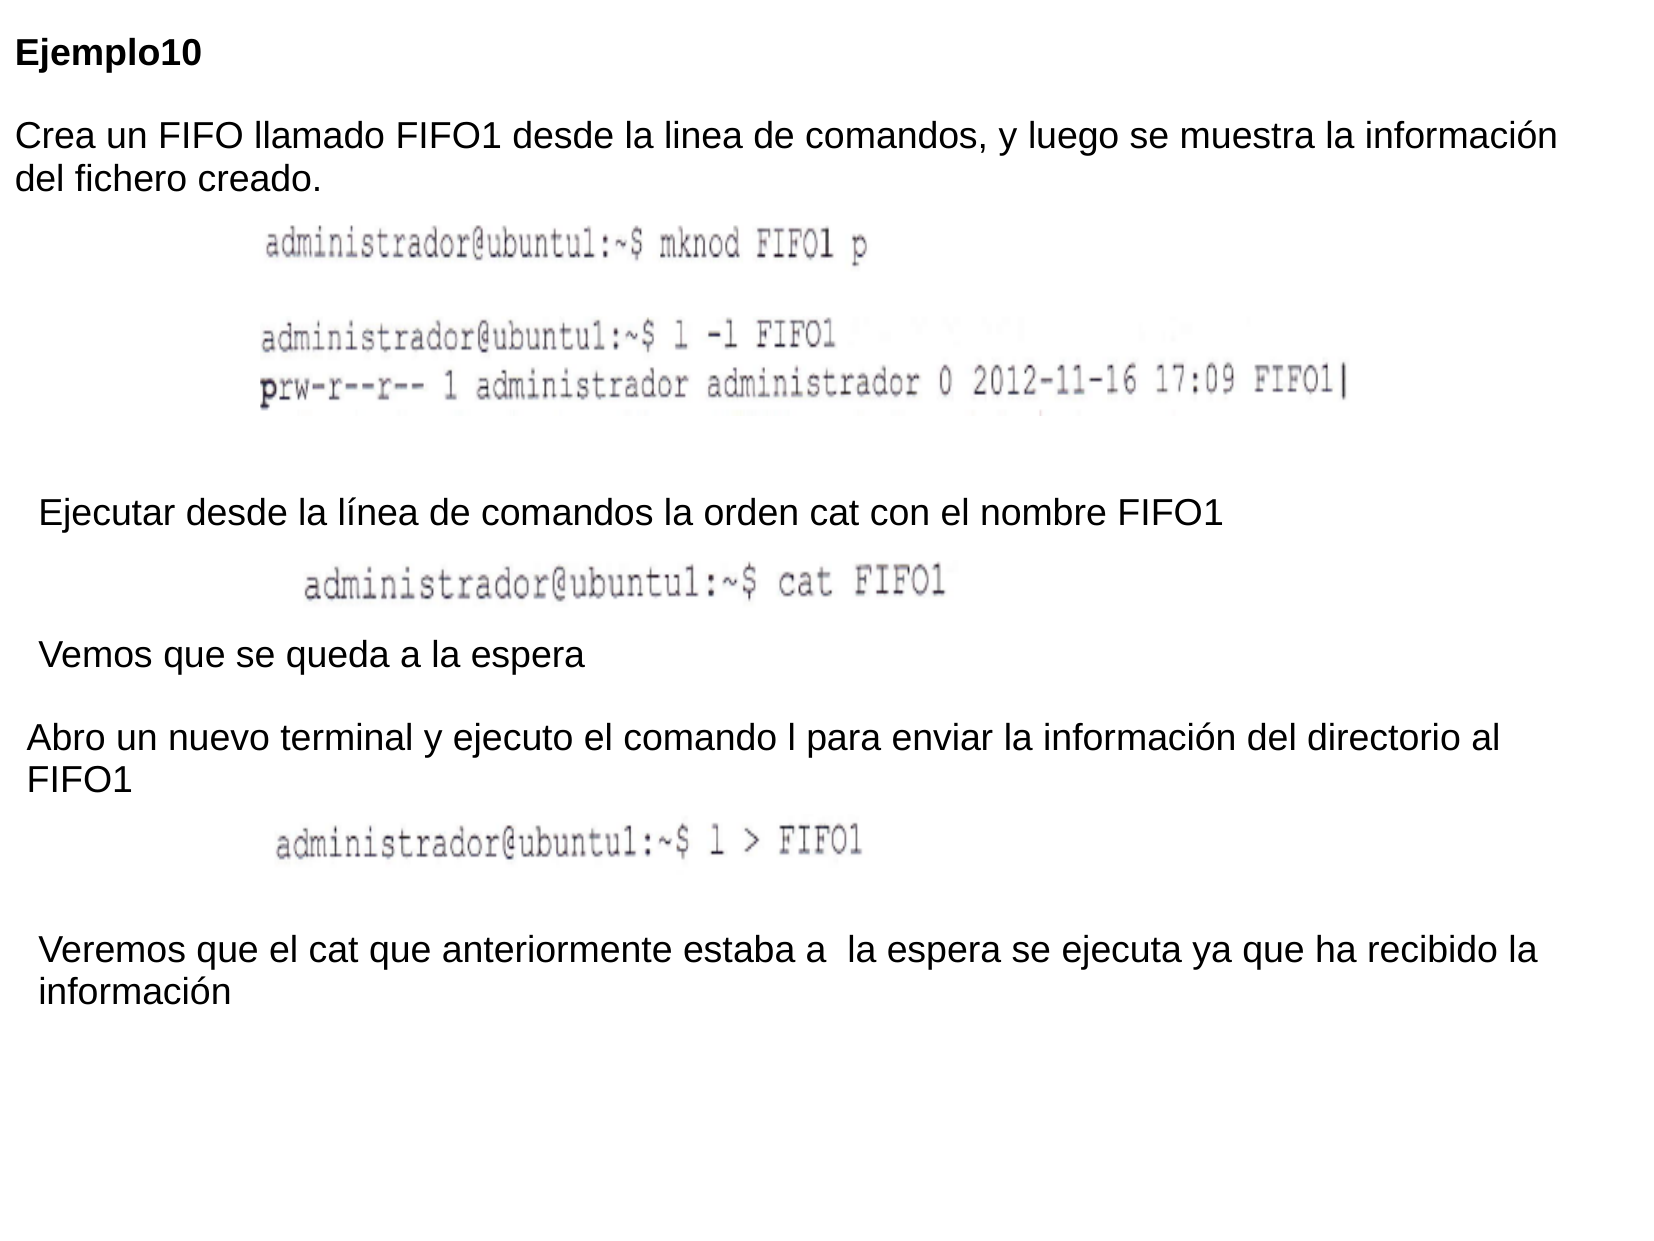

Ejemplo10
Crea un FIFO llamado FIFO1 desde la linea de comandos, y luego se muestra la información del fichero creado.
Ejecutar desde la línea de comandos la orden cat con el nombre FIFO1
Vemos que se queda a la espera
Abro un nuevo terminal y ejecuto el comando l para enviar la información del directorio al FIFO1
Veremos que el cat que anteriormente estaba a la espera se ejecuta ya que ha recibido la información